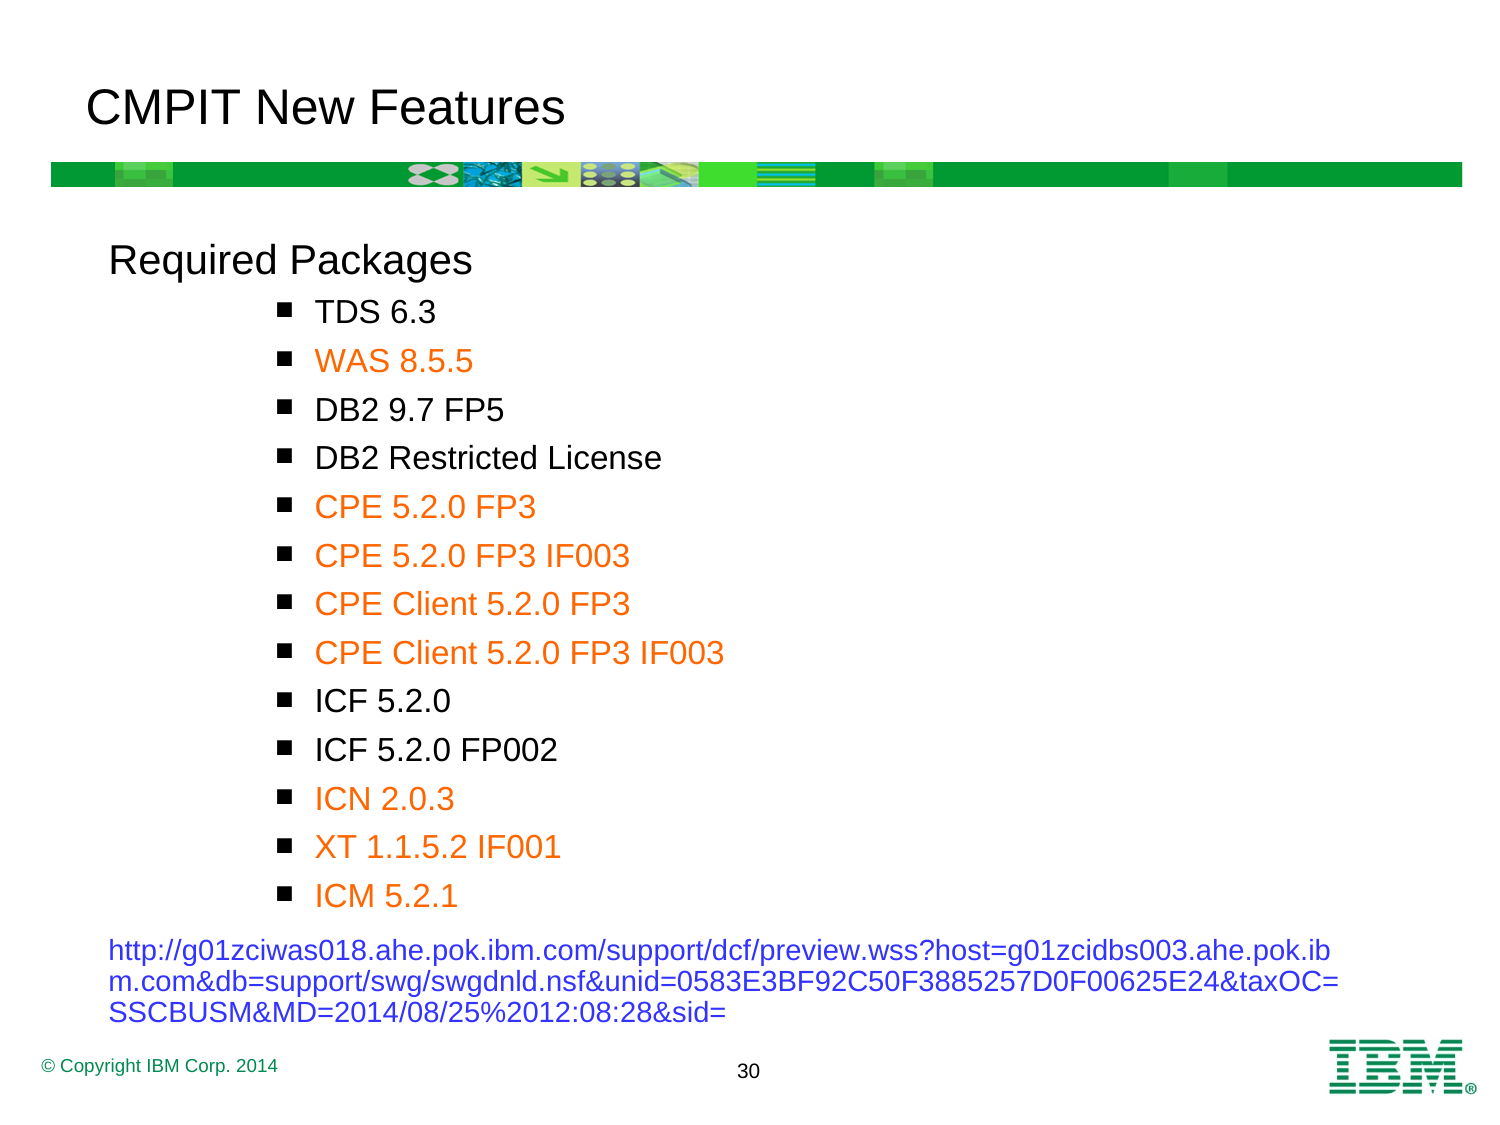

# CMPIT New Features
Required Packages
TDS 6.3
WAS 8.5.5
DB2 9.7 FP5
DB2 Restricted License
CPE 5.2.0 FP3
CPE 5.2.0 FP3 IF003
CPE Client 5.2.0 FP3
CPE Client 5.2.0 FP3 IF003
ICF 5.2.0
ICF 5.2.0 FP002
ICN 2.0.3
XT 1.1.5.2 IF001
ICM 5.2.1
http://g01zciwas018.ahe.pok.ibm.com/support/dcf/preview.wss?host=g01zcidbs003.ahe.pok.ibm.com&db=support/swg/swgdnld.nsf&unid=0583E3BF92C50F3885257D0F00625E24&taxOC=SSCBUSM&MD=2014/08/25%2012:08:28&sid=
30